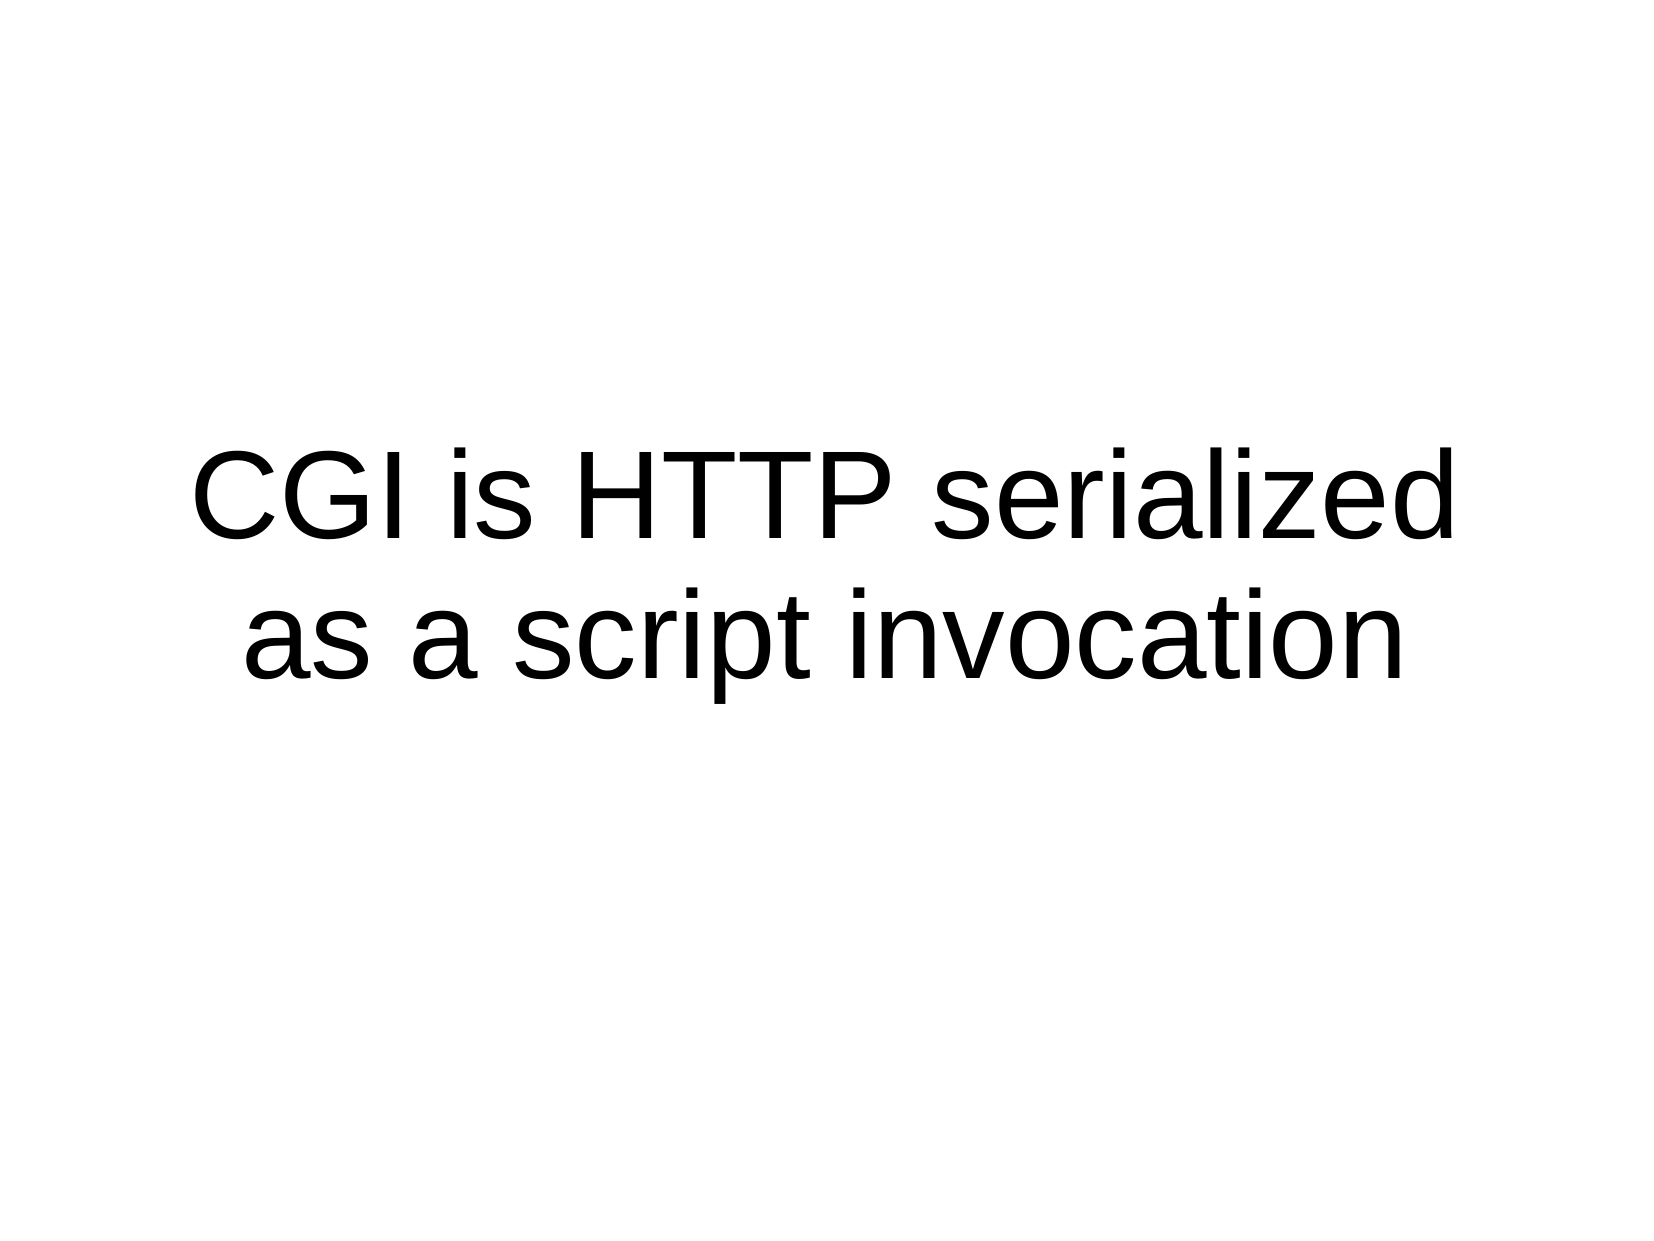

CGI is HTTP serialized as a script invocation